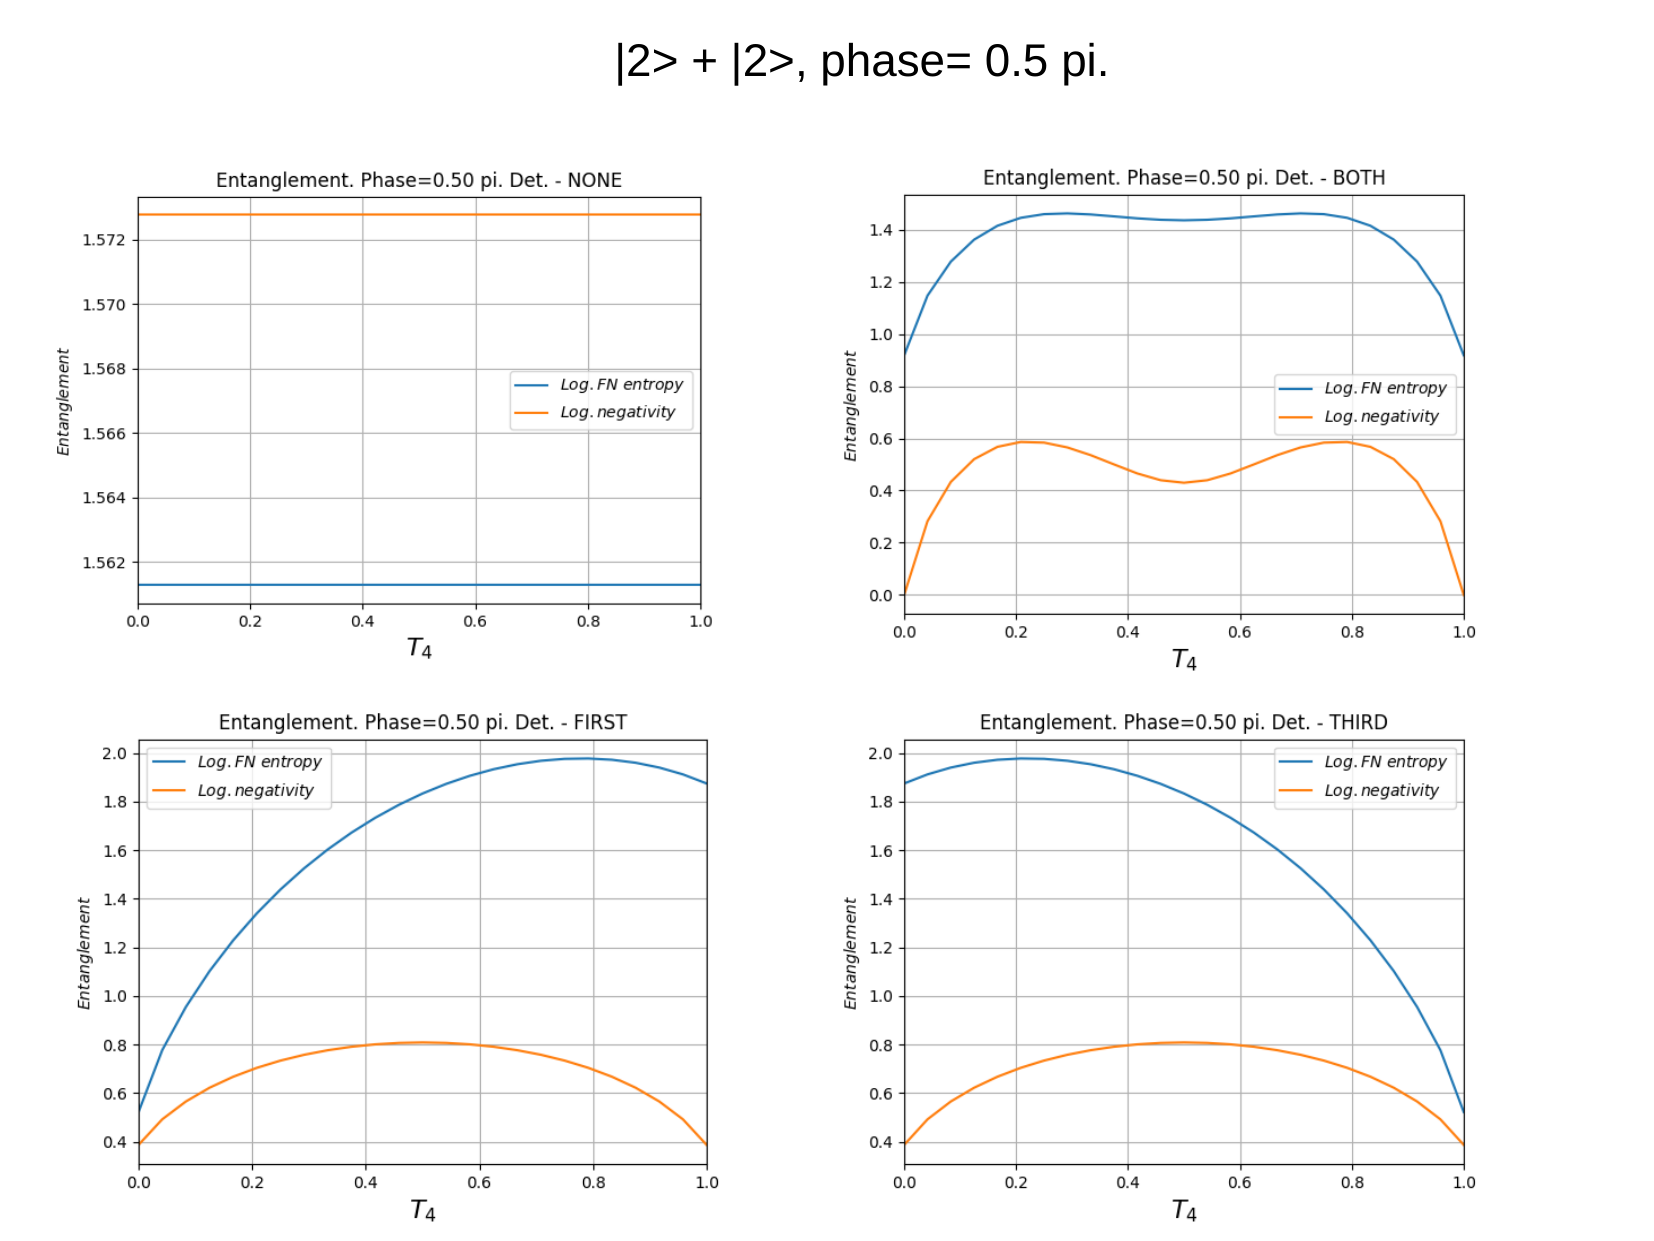

# |2> + |2>, phase= 0.5 pi.